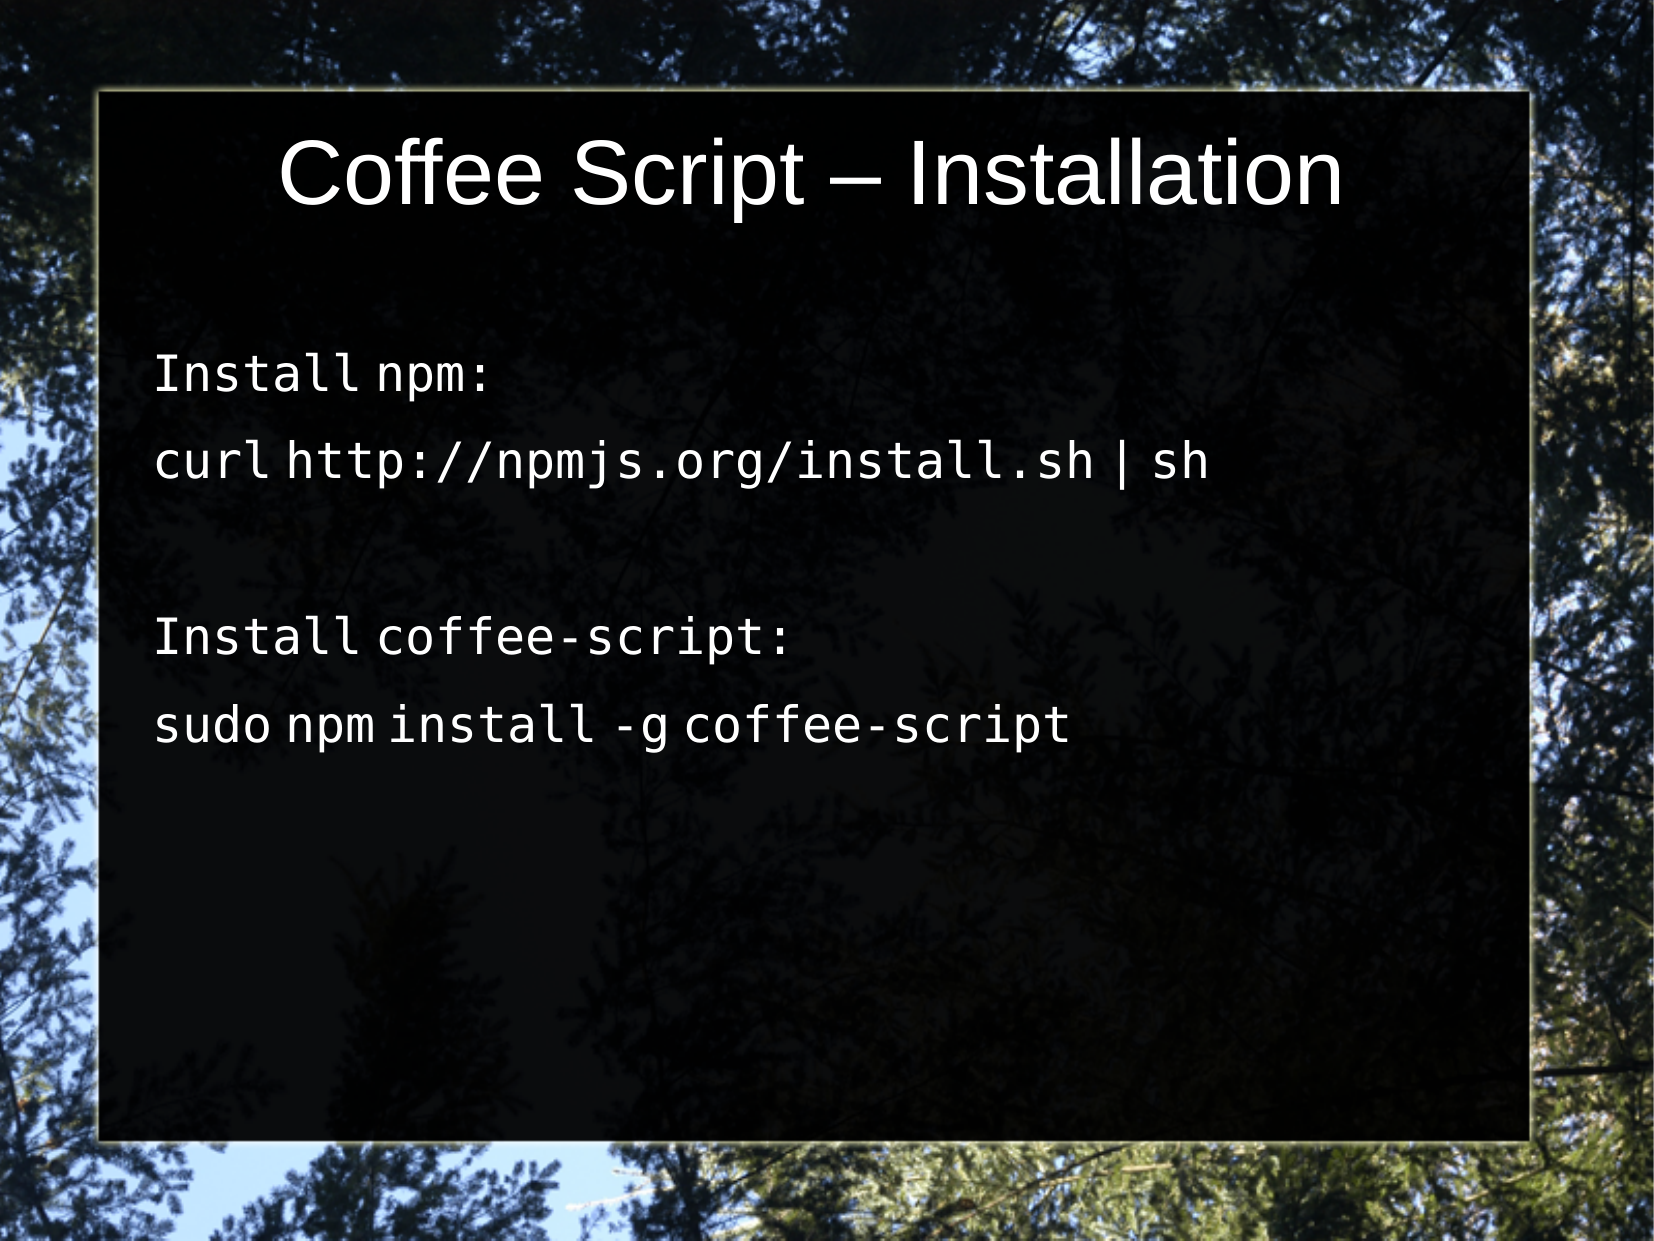

# Coffee Script – Installation
Install npm:
curl http://npmjs.org/install.sh | sh
Install coffee-script:
sudo npm install -g coffee-script